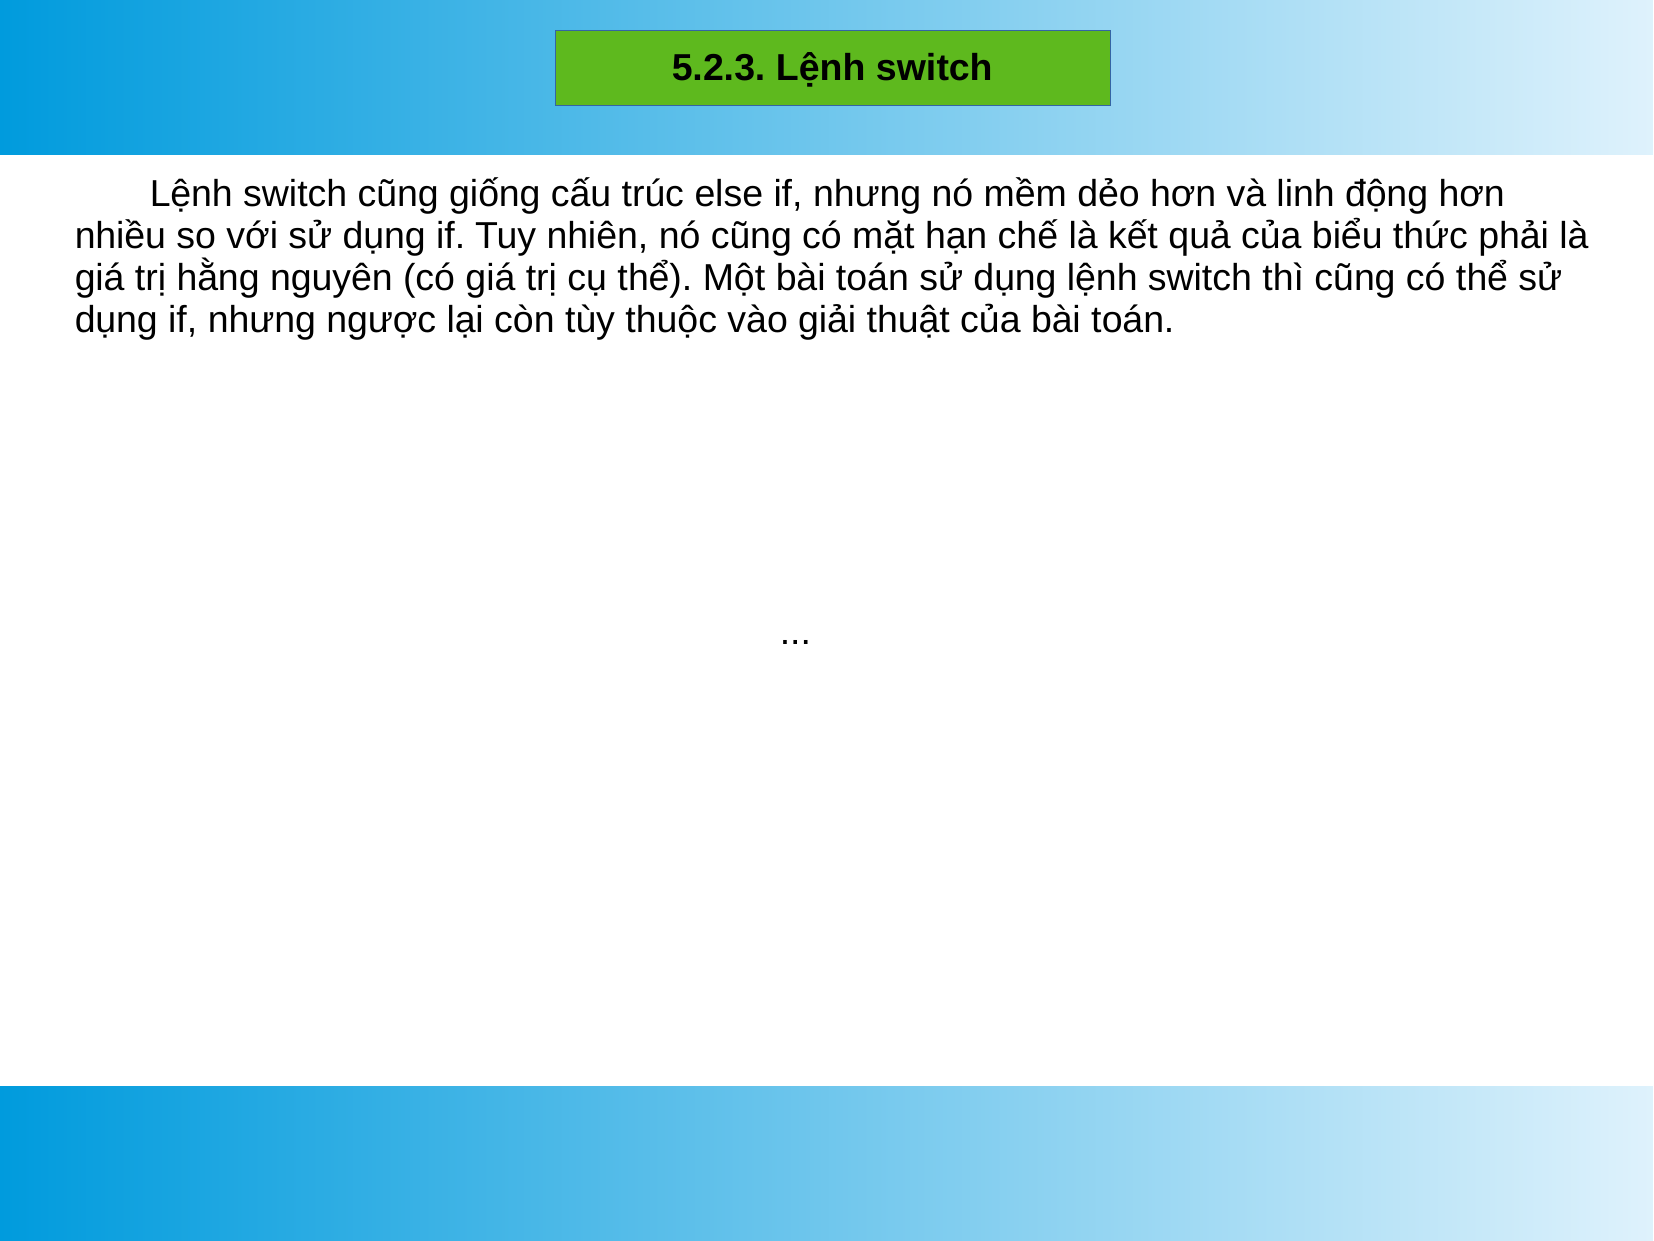

5.2.3. Lệnh switch
	Lệnh switch cũng giống cấu trúc else if, nhưng nó mềm dẻo hơn và linh động hơn nhiều so với sử dụng if. Tuy nhiên, nó cũng có mặt hạn chế là kết quả của biểu thức phải là giá trị hằng nguyên (có giá trị cụ thể). Một bài toán sử dụng lệnh switch thì cũng có thể sử dụng if, nhưng ngược lại còn tùy thuộc vào giải thuật của bài toán.
...